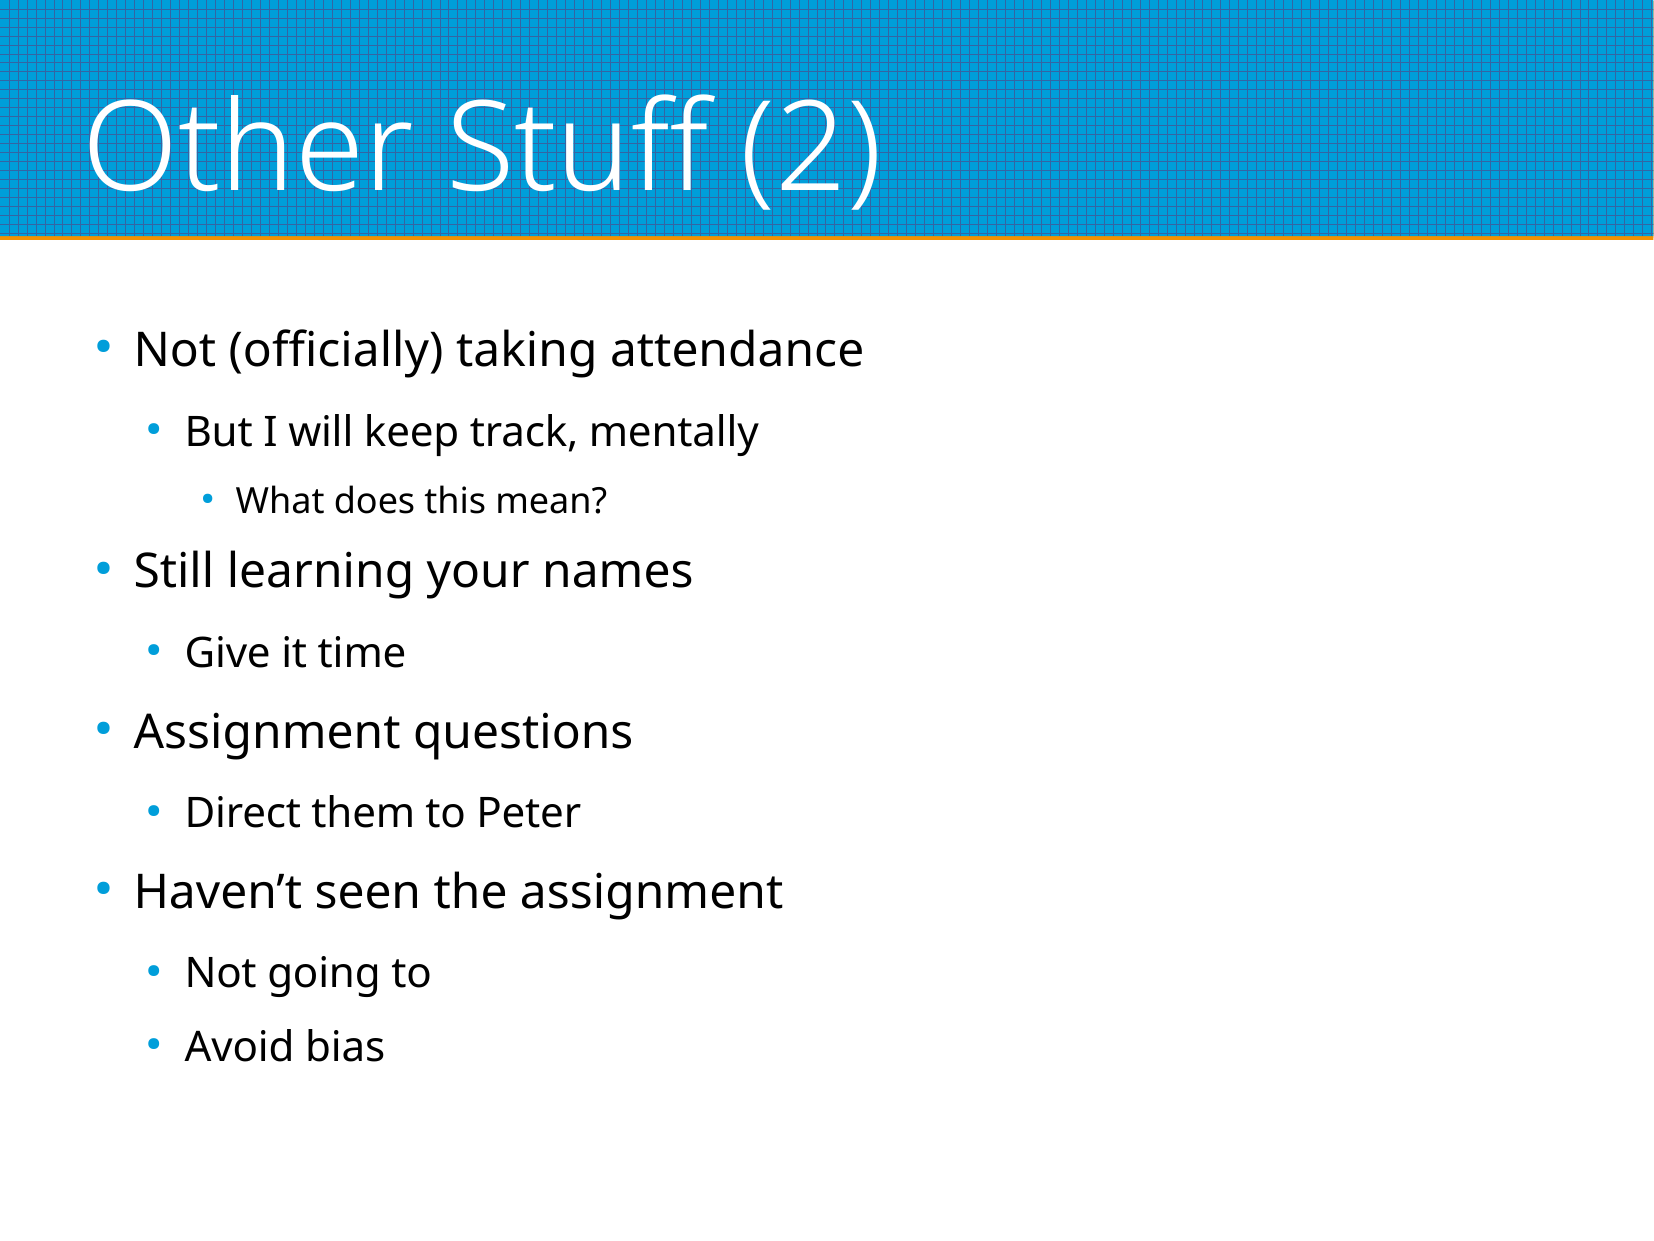

# Other Stuff (2)
Not (officially) taking attendance
But I will keep track, mentally
What does this mean?
Still learning your names
Give it time
Assignment questions
Direct them to Peter
Haven’t seen the assignment
Not going to
Avoid bias